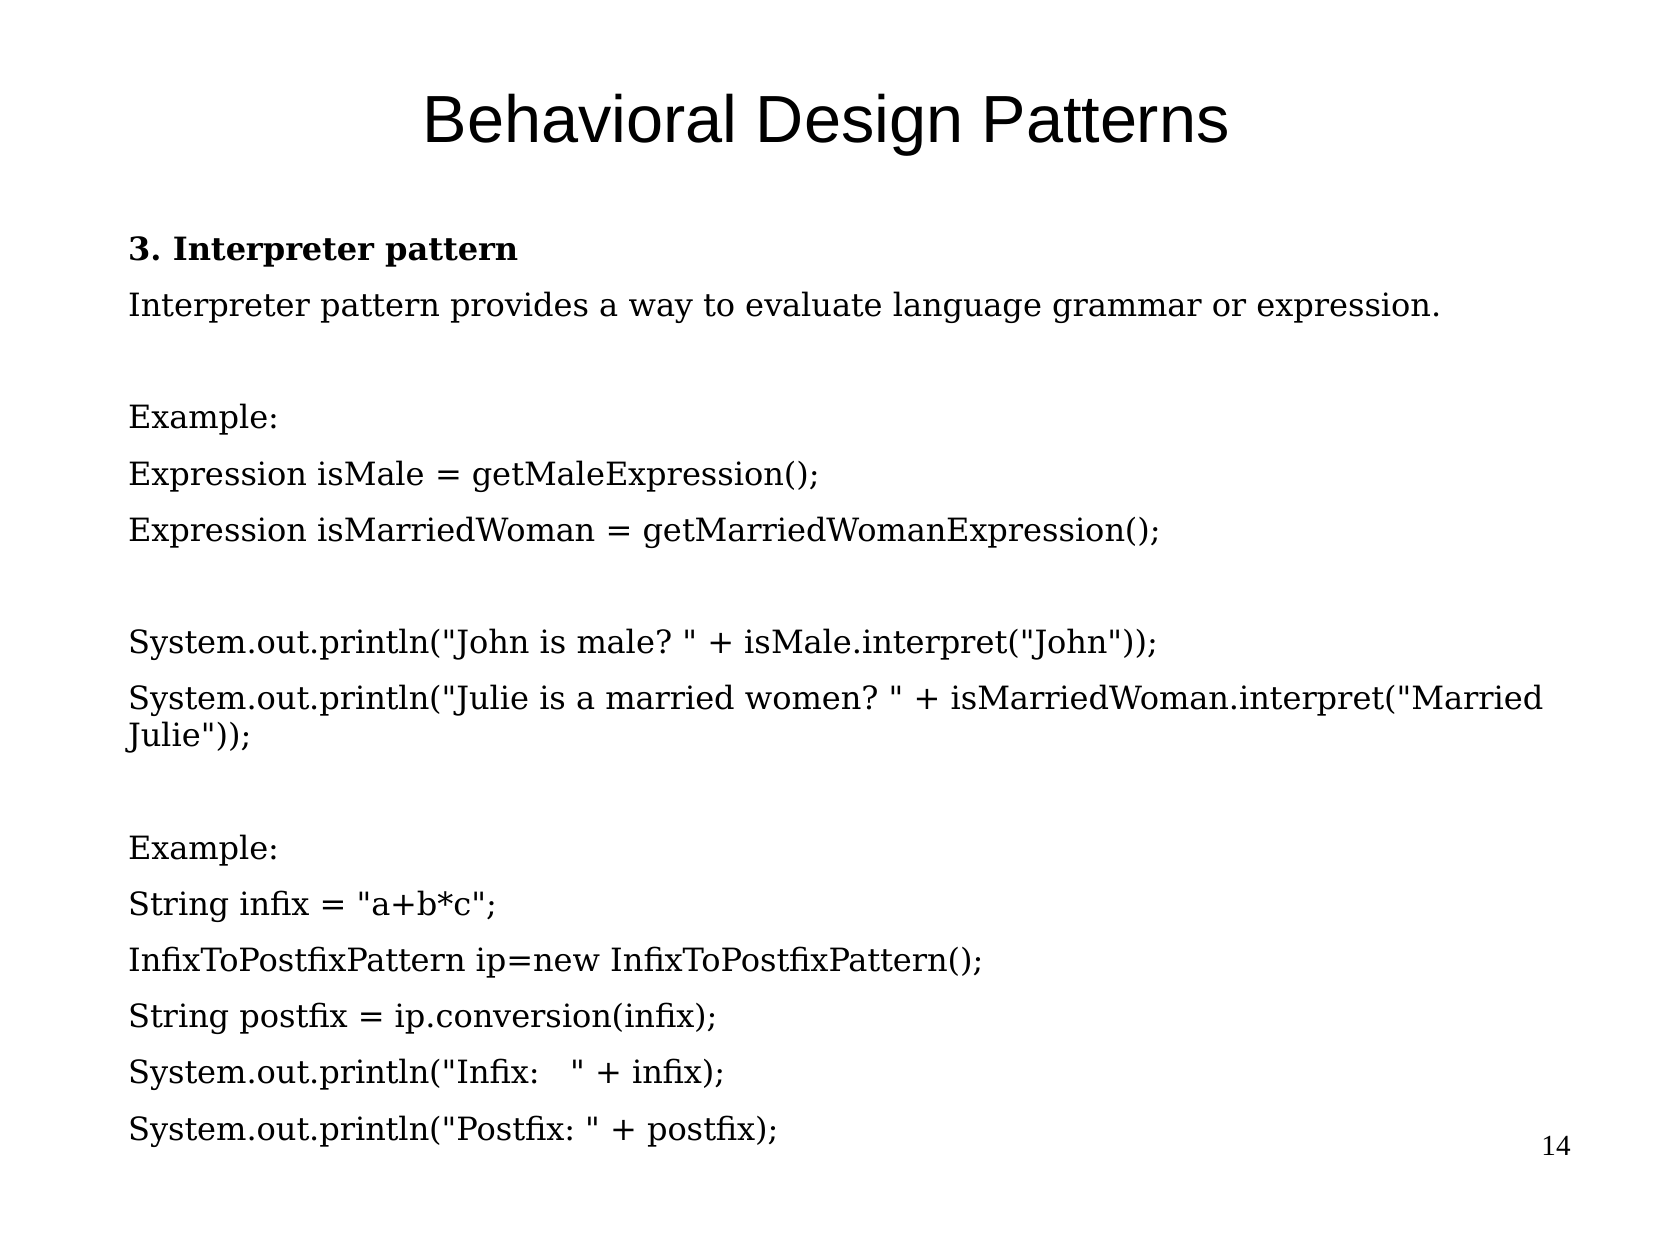

# Behavioral Design Patterns
3. Interpreter pattern
Interpreter pattern provides a way to evaluate language grammar or expression.
Example:
Expression isMale = getMaleExpression();
Expression isMarriedWoman = getMarriedWomanExpression();
System.out.println("John is male? " + isMale.interpret("John"));
System.out.println("Julie is a married women? " + isMarriedWoman.interpret("Married Julie"));
Example:
String infix = "a+b*c";
InfixToPostfixPattern ip=new InfixToPostfixPattern();
String postfix = ip.conversion(infix);
System.out.println("Infix: " + infix);
System.out.println("Postfix: " + postfix);
14